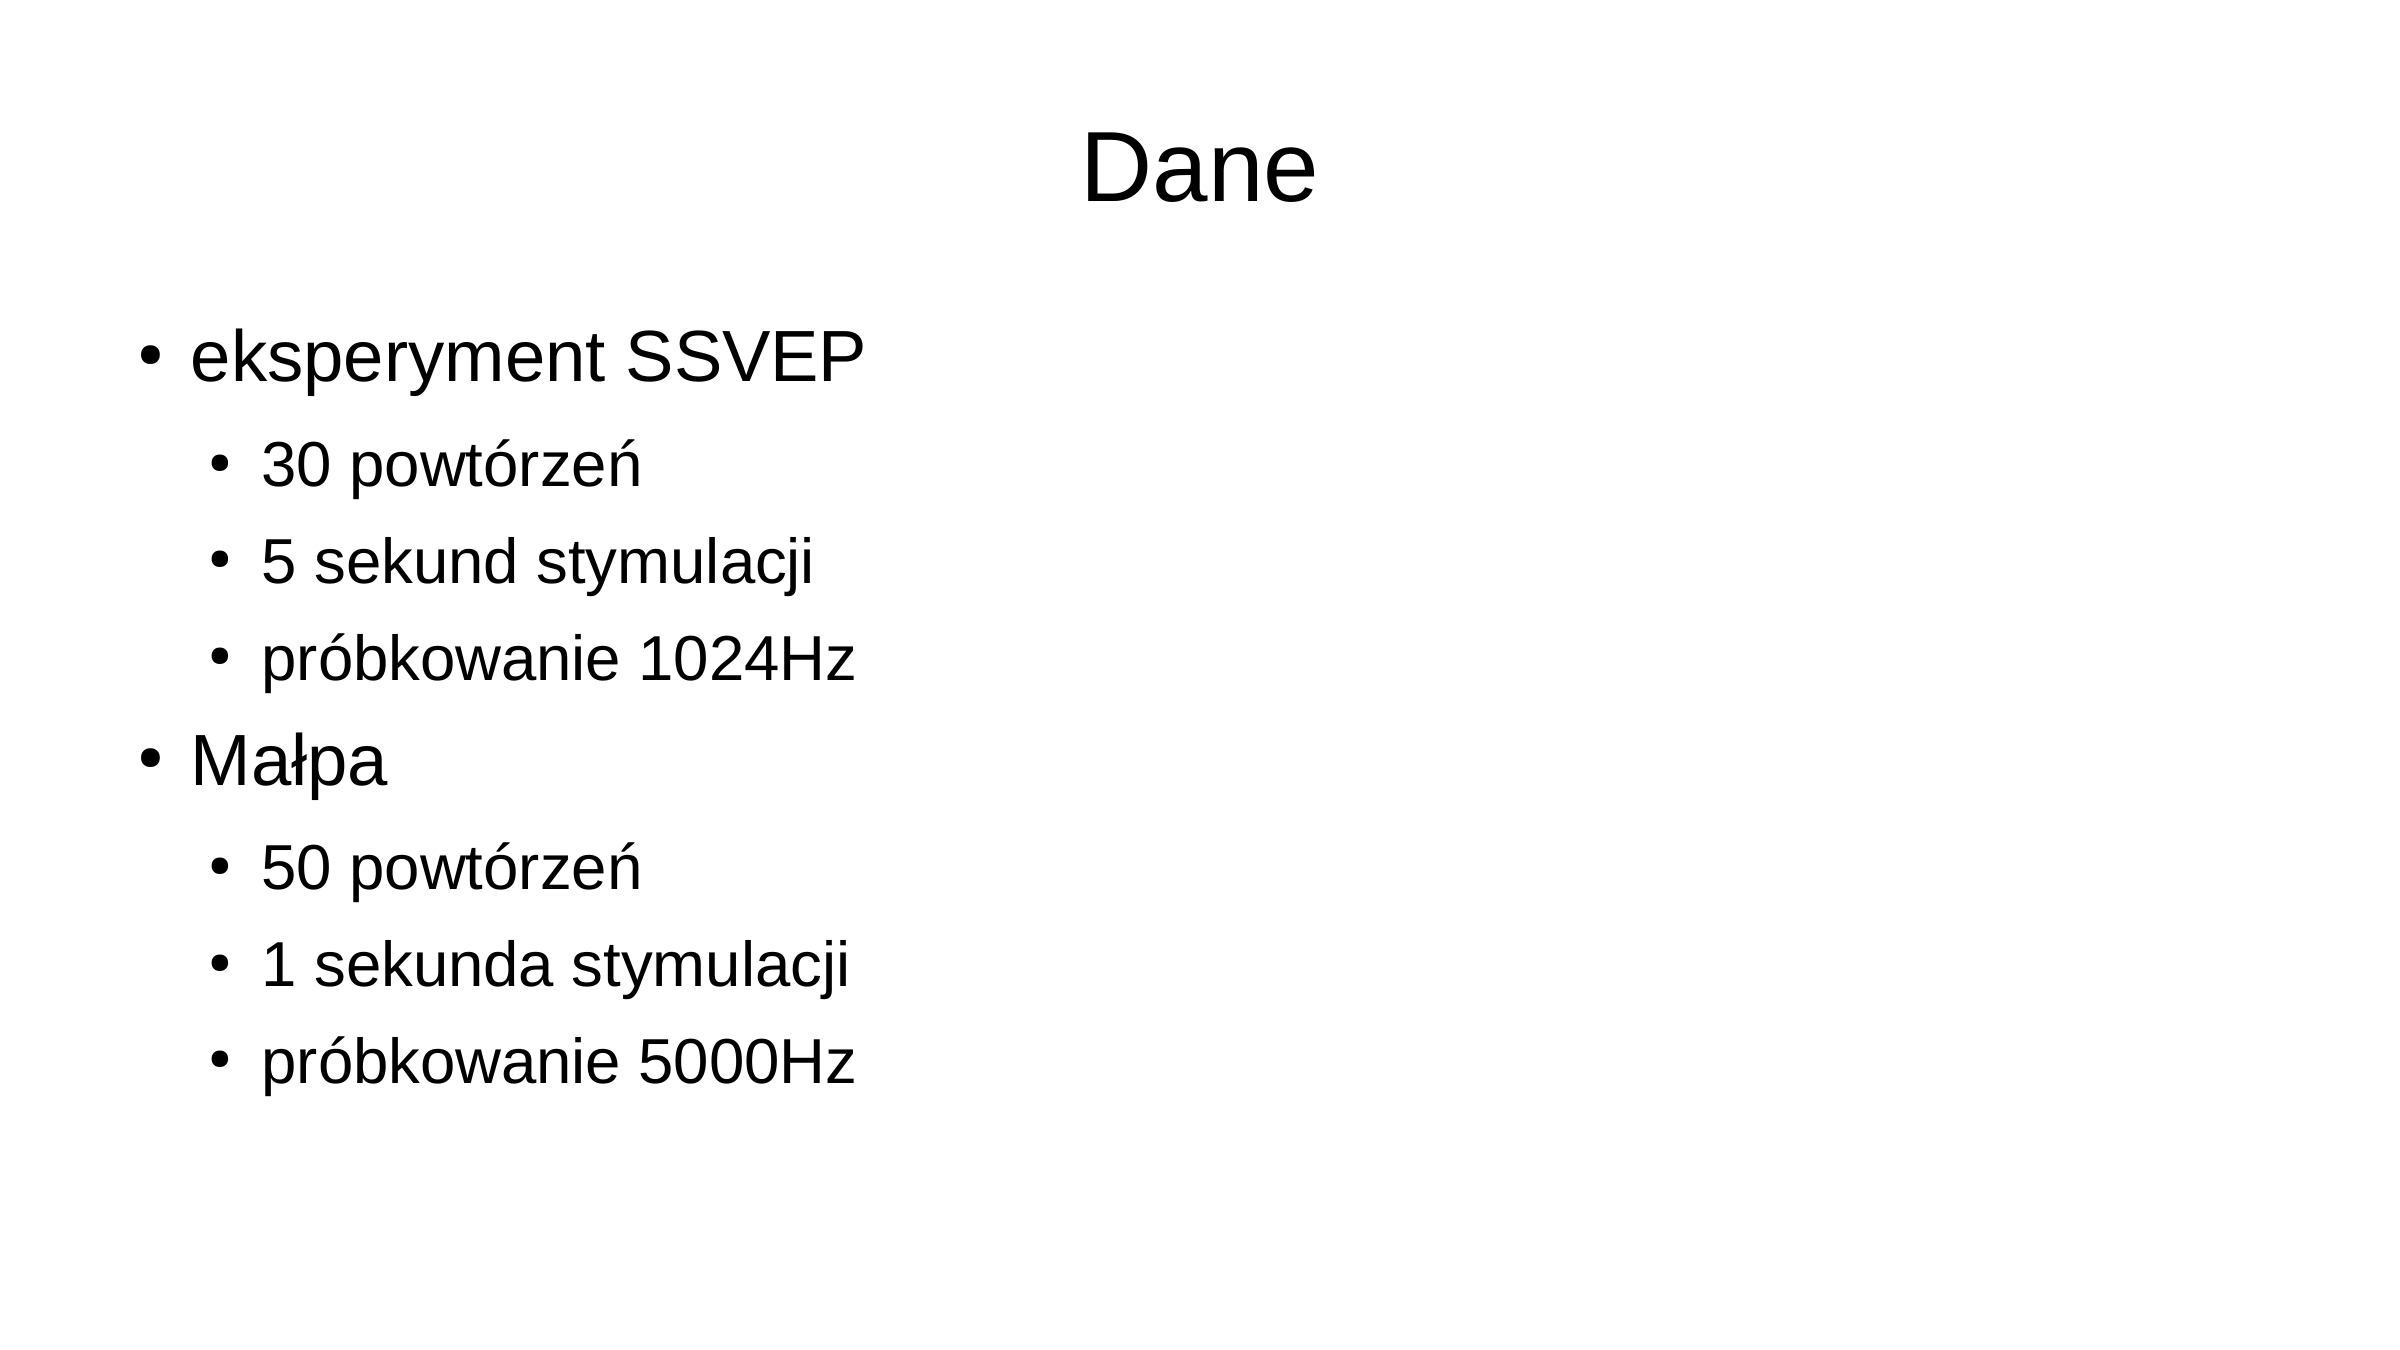

# Dane
eksperyment SSVEP
30 powtórzeń
5 sekund stymulacji
próbkowanie 1024Hz
Małpa
50 powtórzeń
1 sekunda stymulacji
próbkowanie 5000Hz